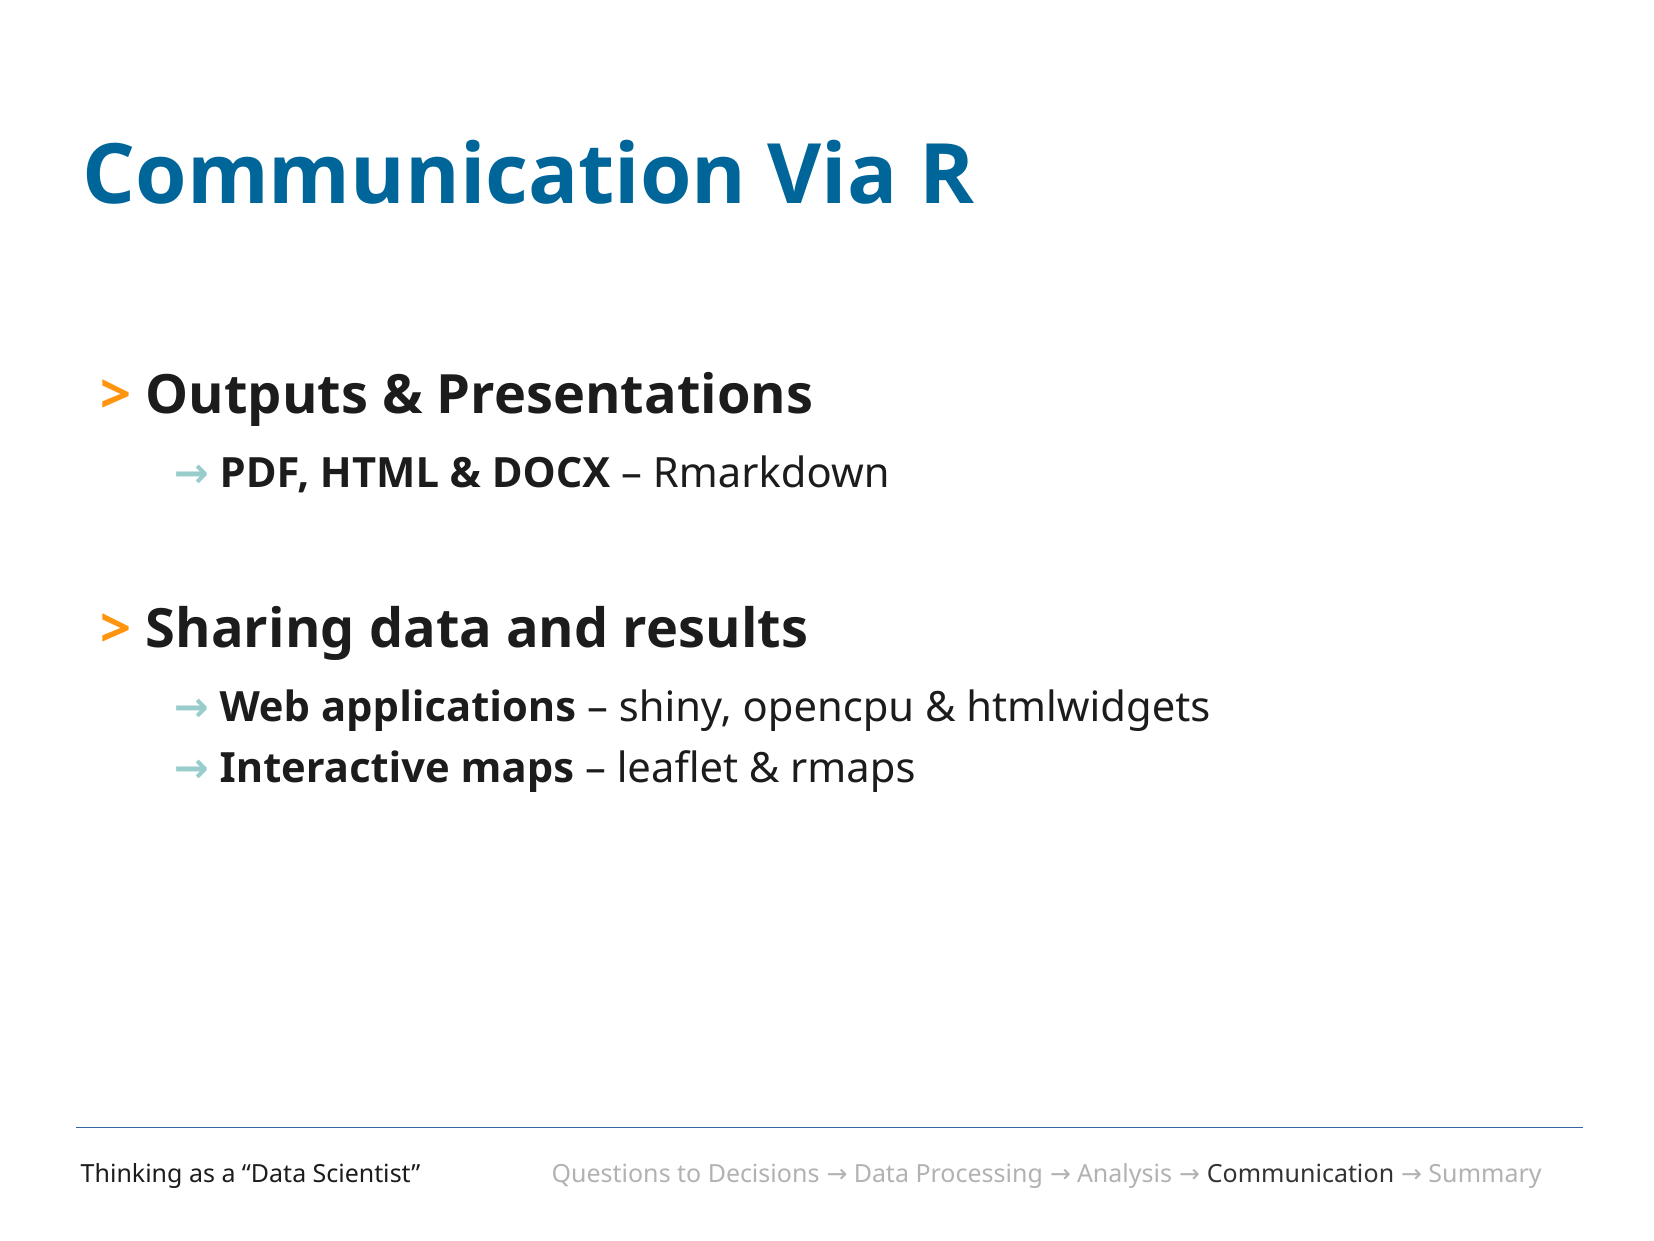

# Communication Via R
> Outputs & Presentations
	→ PDF, HTML & DOCX – Rmarkdown
> Sharing data and results
	→ Web applications – shiny, opencpu & htmlwidgets
	→ Interactive maps – leaflet & rmaps
Thinking as a “Data Scientist”
Questions to Decisions → Data Processing → Analysis → Communication → Summary